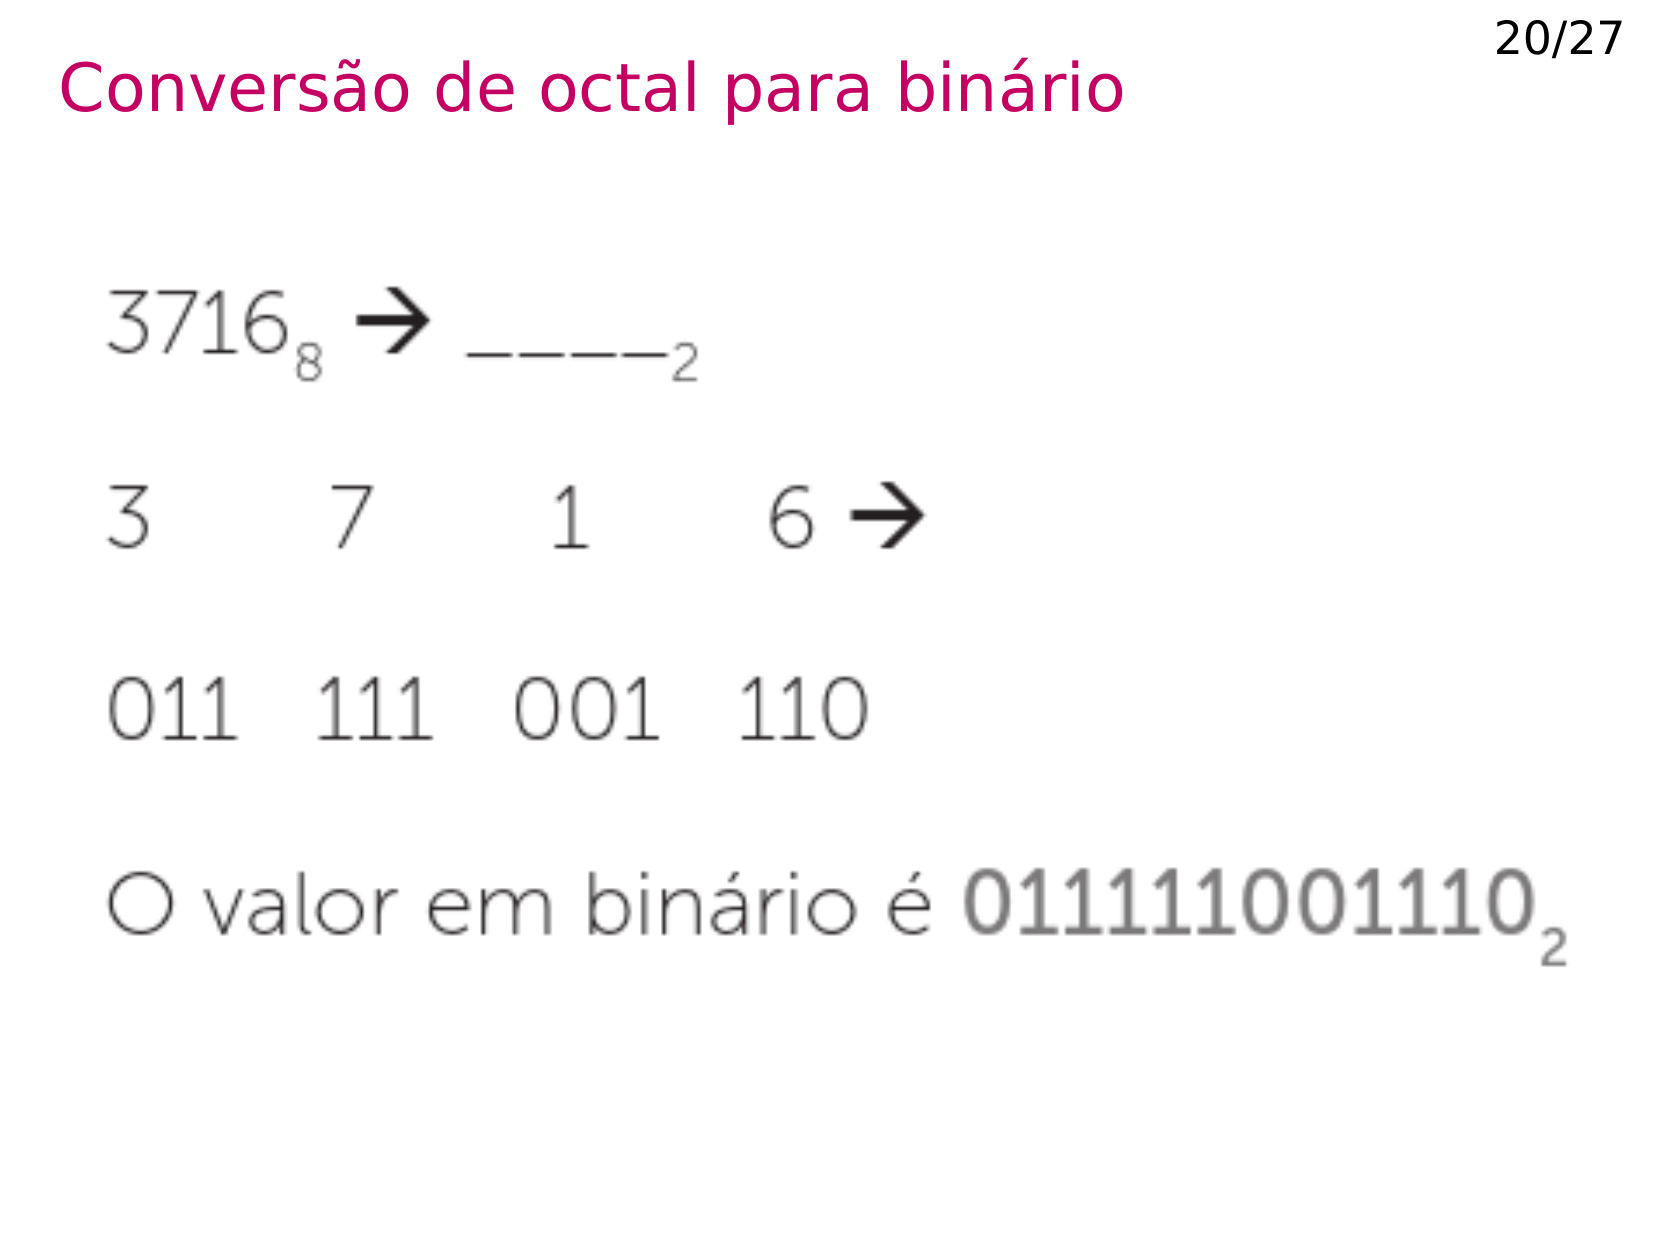

20
# Conversão de octal para binário